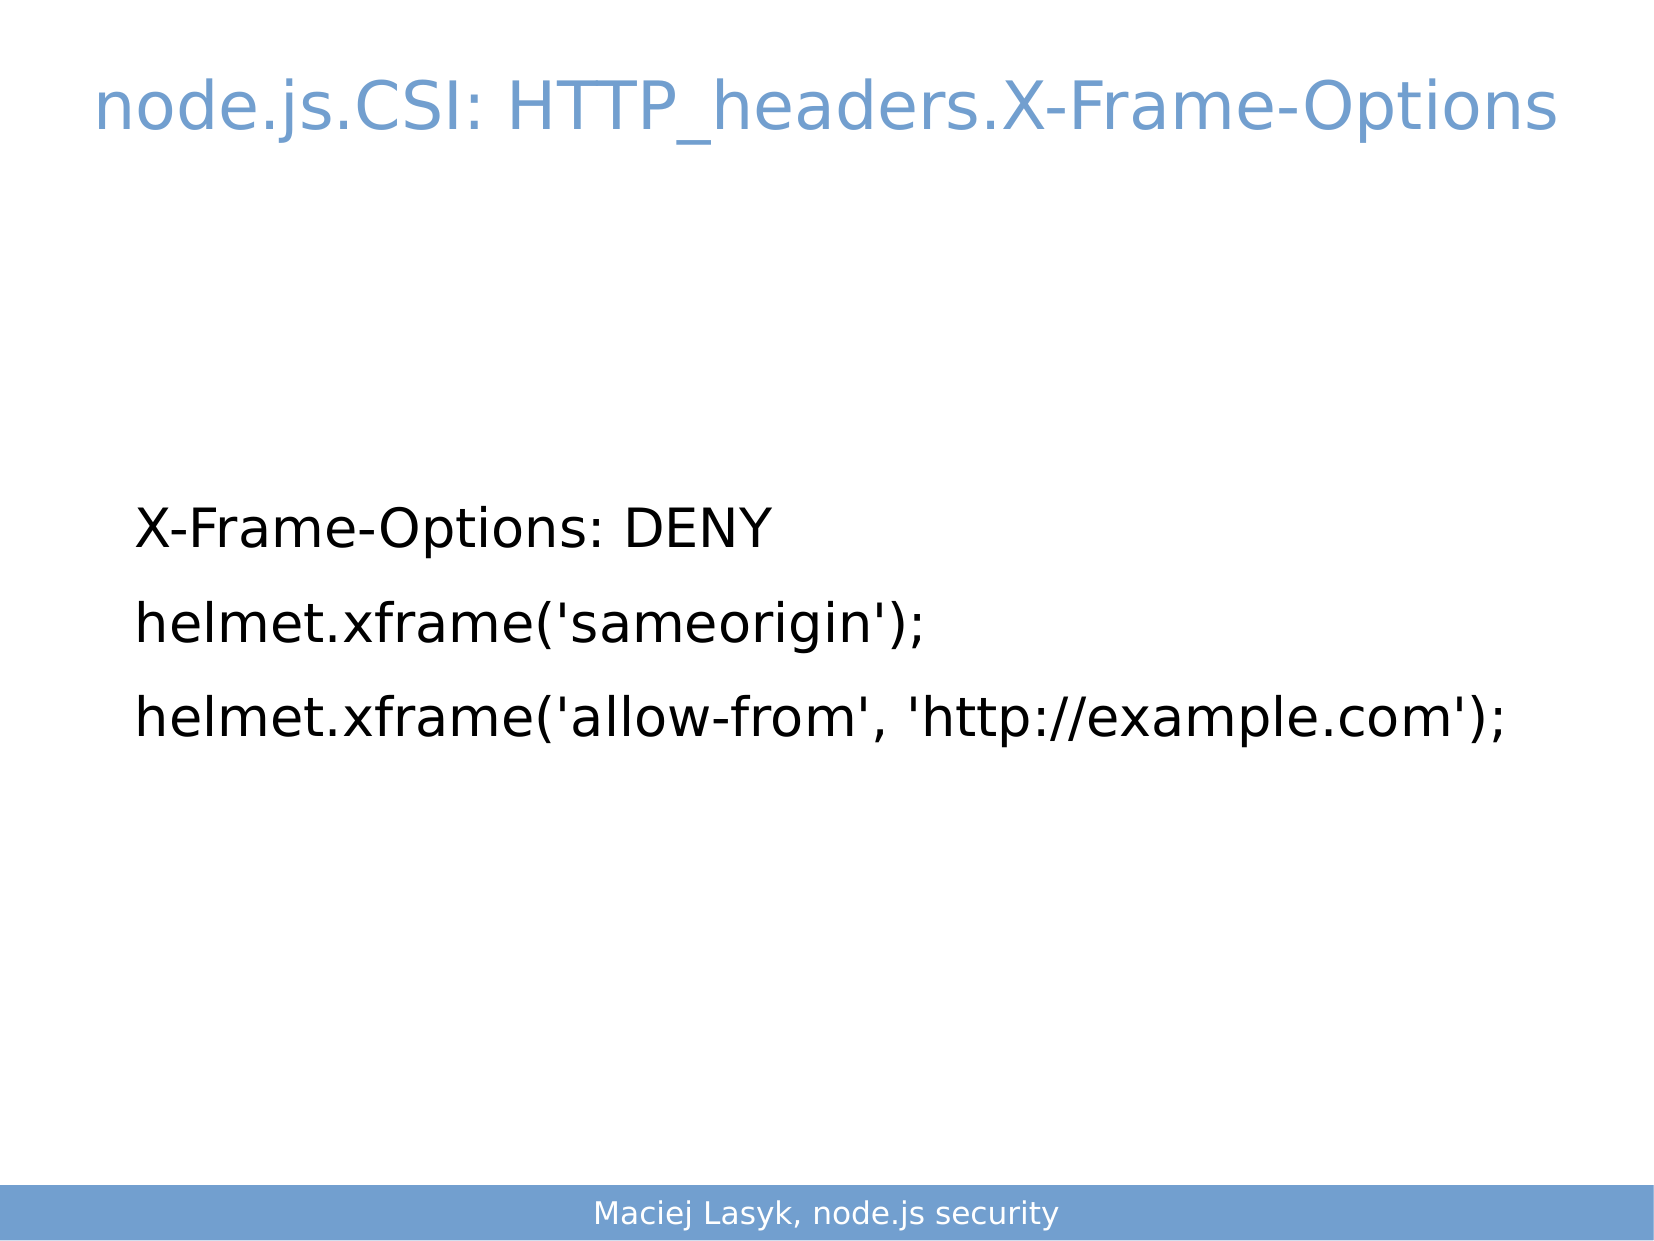

node.js.CSI: HTTP_headers.X-Frame-Options
X-Frame-Options: DENY
helmet.xframe('sameorigin');
helmet.xframe('allow-from', 'http://example.com');
 3/25
 1/25
Maciej Lasyk, Ganglia & Nagios
Maciej Lasyk, node.js security
Maciej Lasyk, node.js security